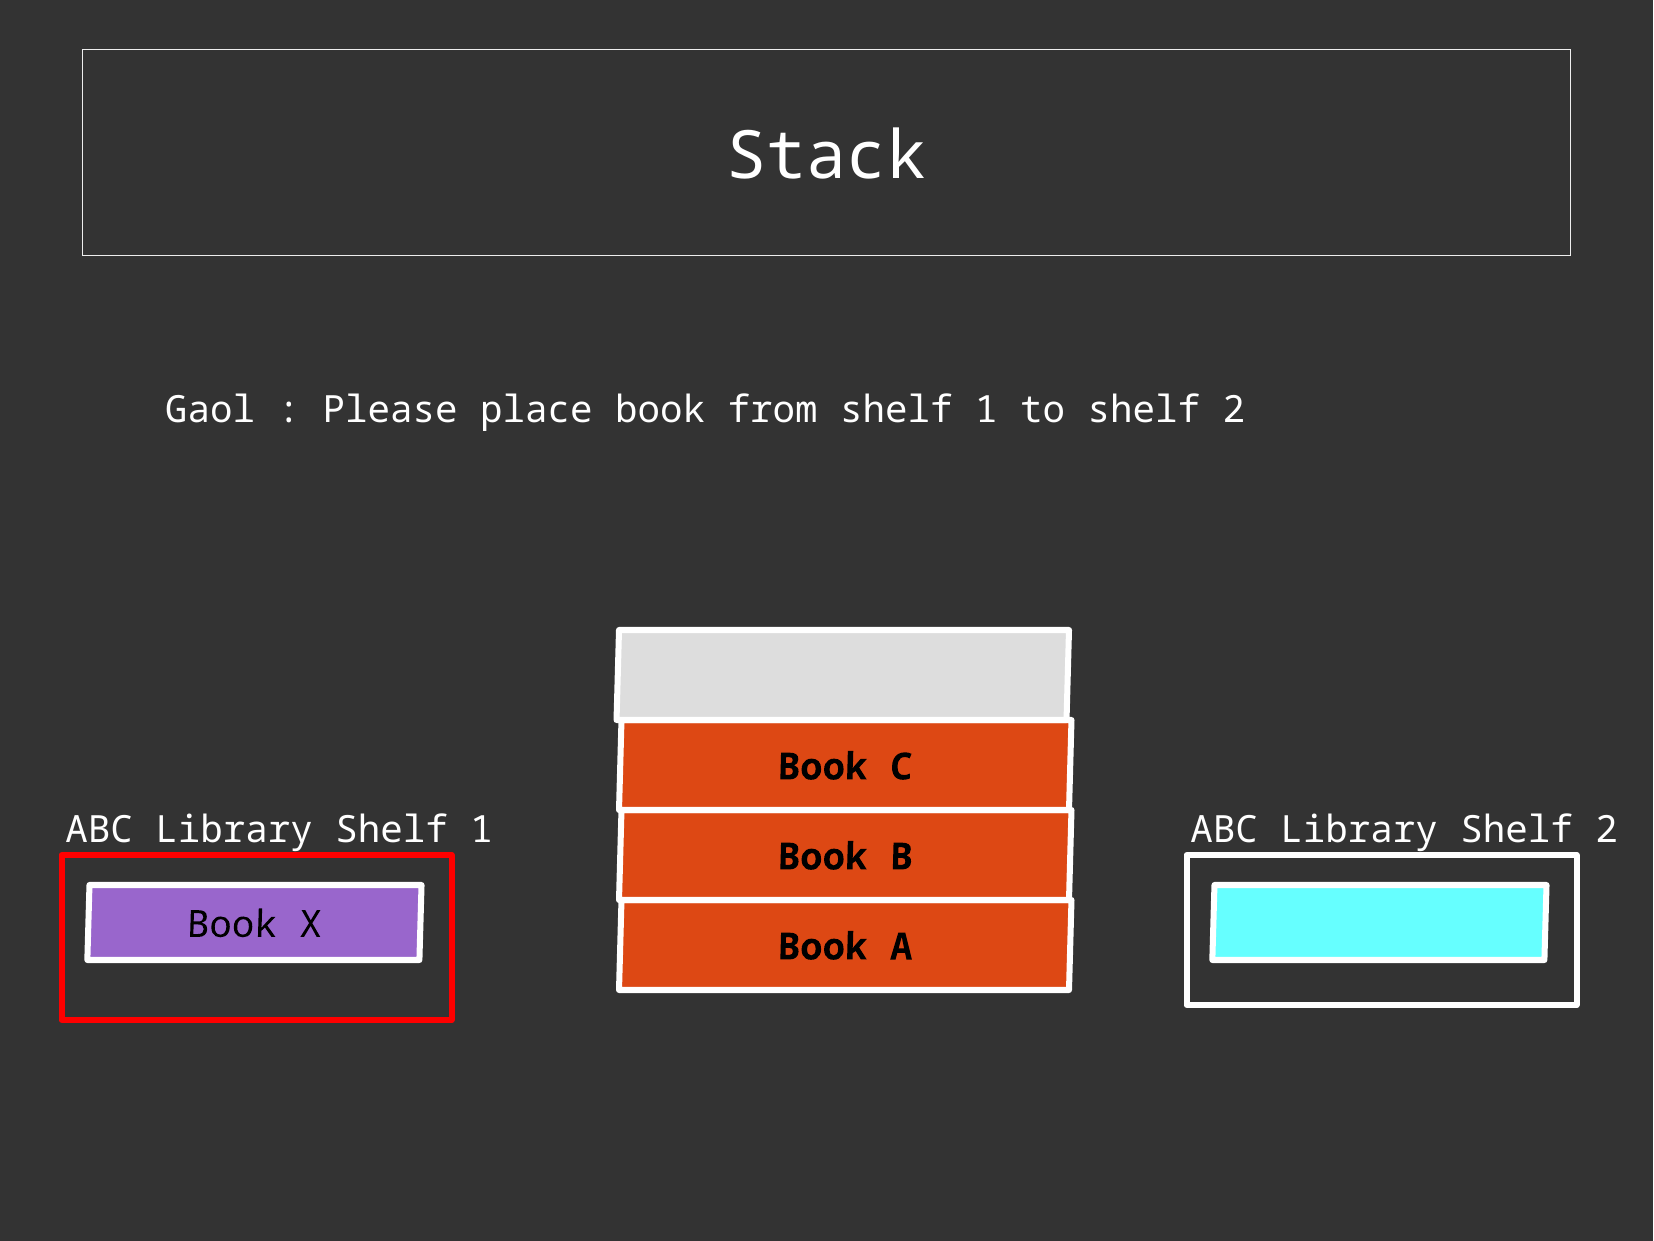

Stack
Gaol : Please place book from shelf 1 to shelf 2
Book C
ABC Library Shelf 1
ABC Library Shelf 2
Book B
Book X
Book A